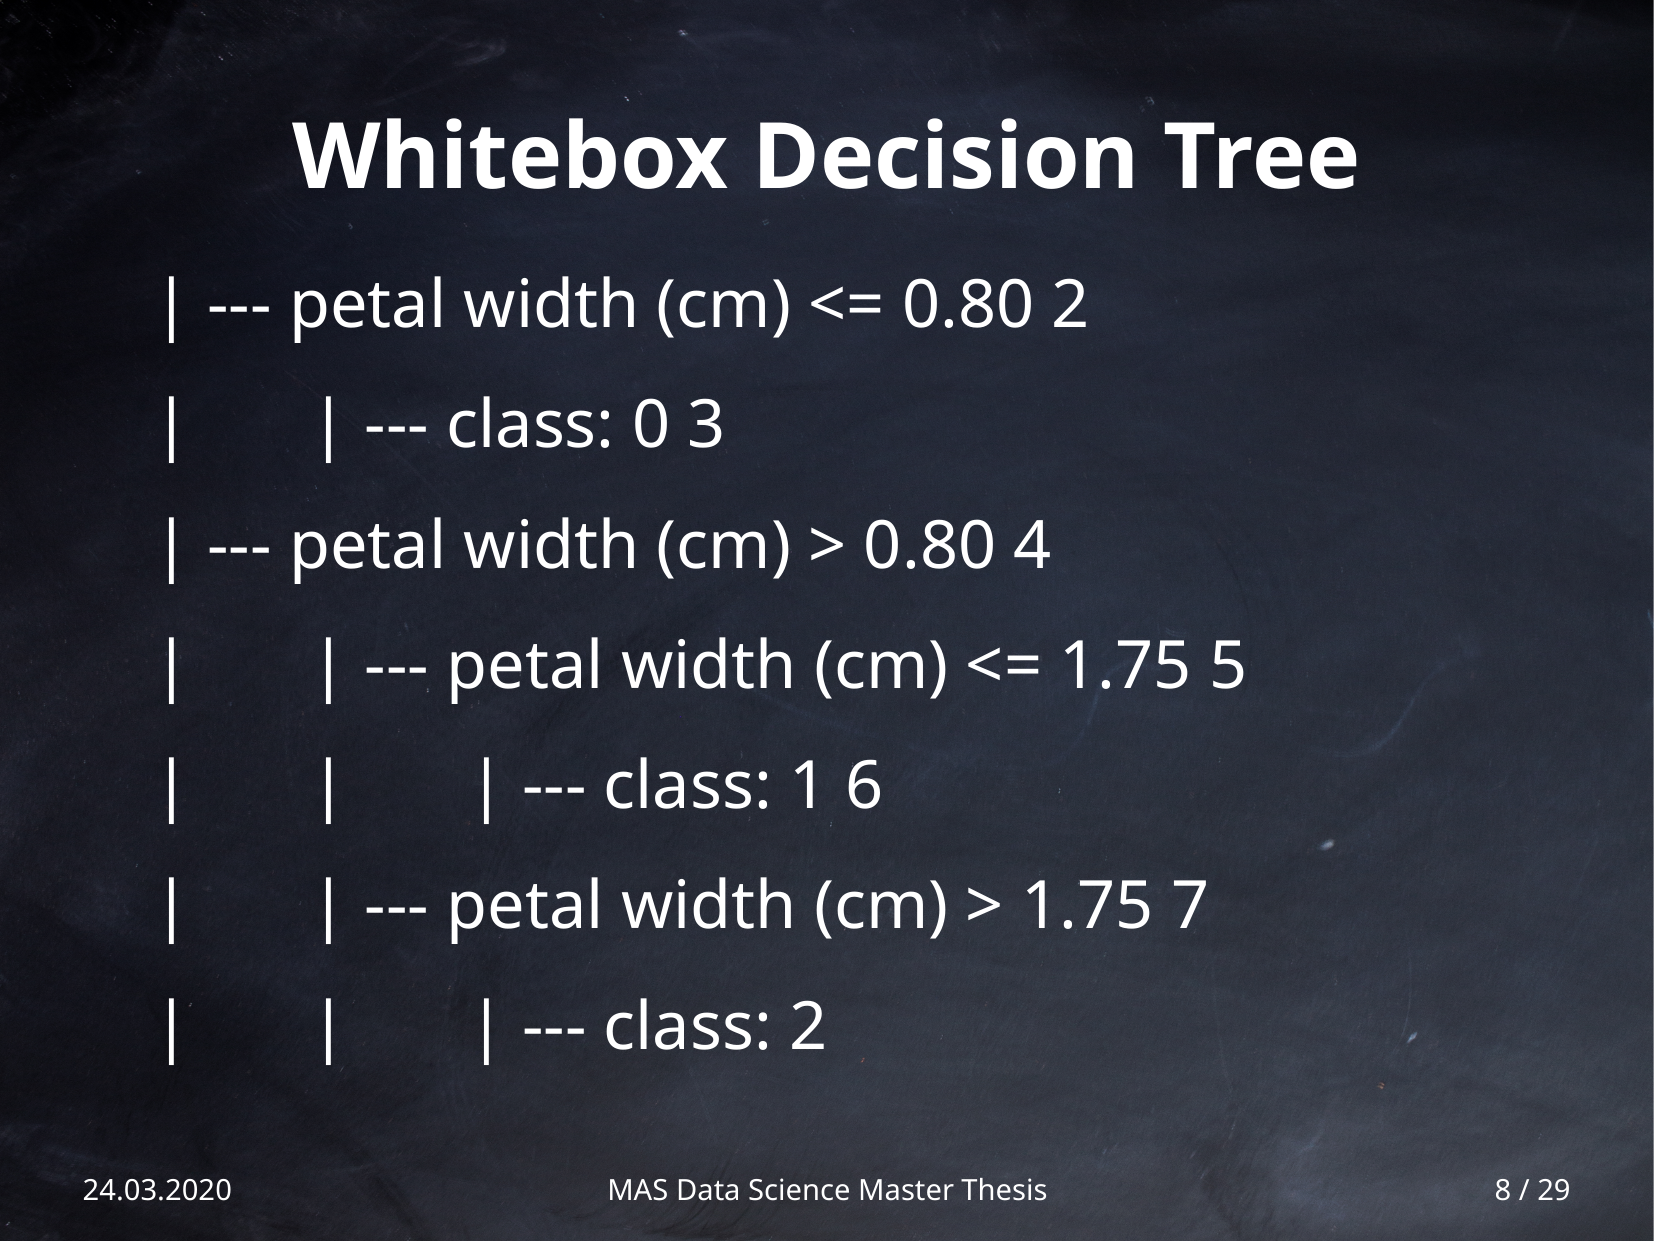

# Whitebox Decision Tree
| --- petal width (cm) <= 0.80 2
| | --- class: 0 3
| --- petal width (cm) > 0.80 4
| | --- petal width (cm) <= 1.75 5
| | | --- class: 1 6
| | --- petal width (cm) > 1.75 7
| | | --- class: 2
8